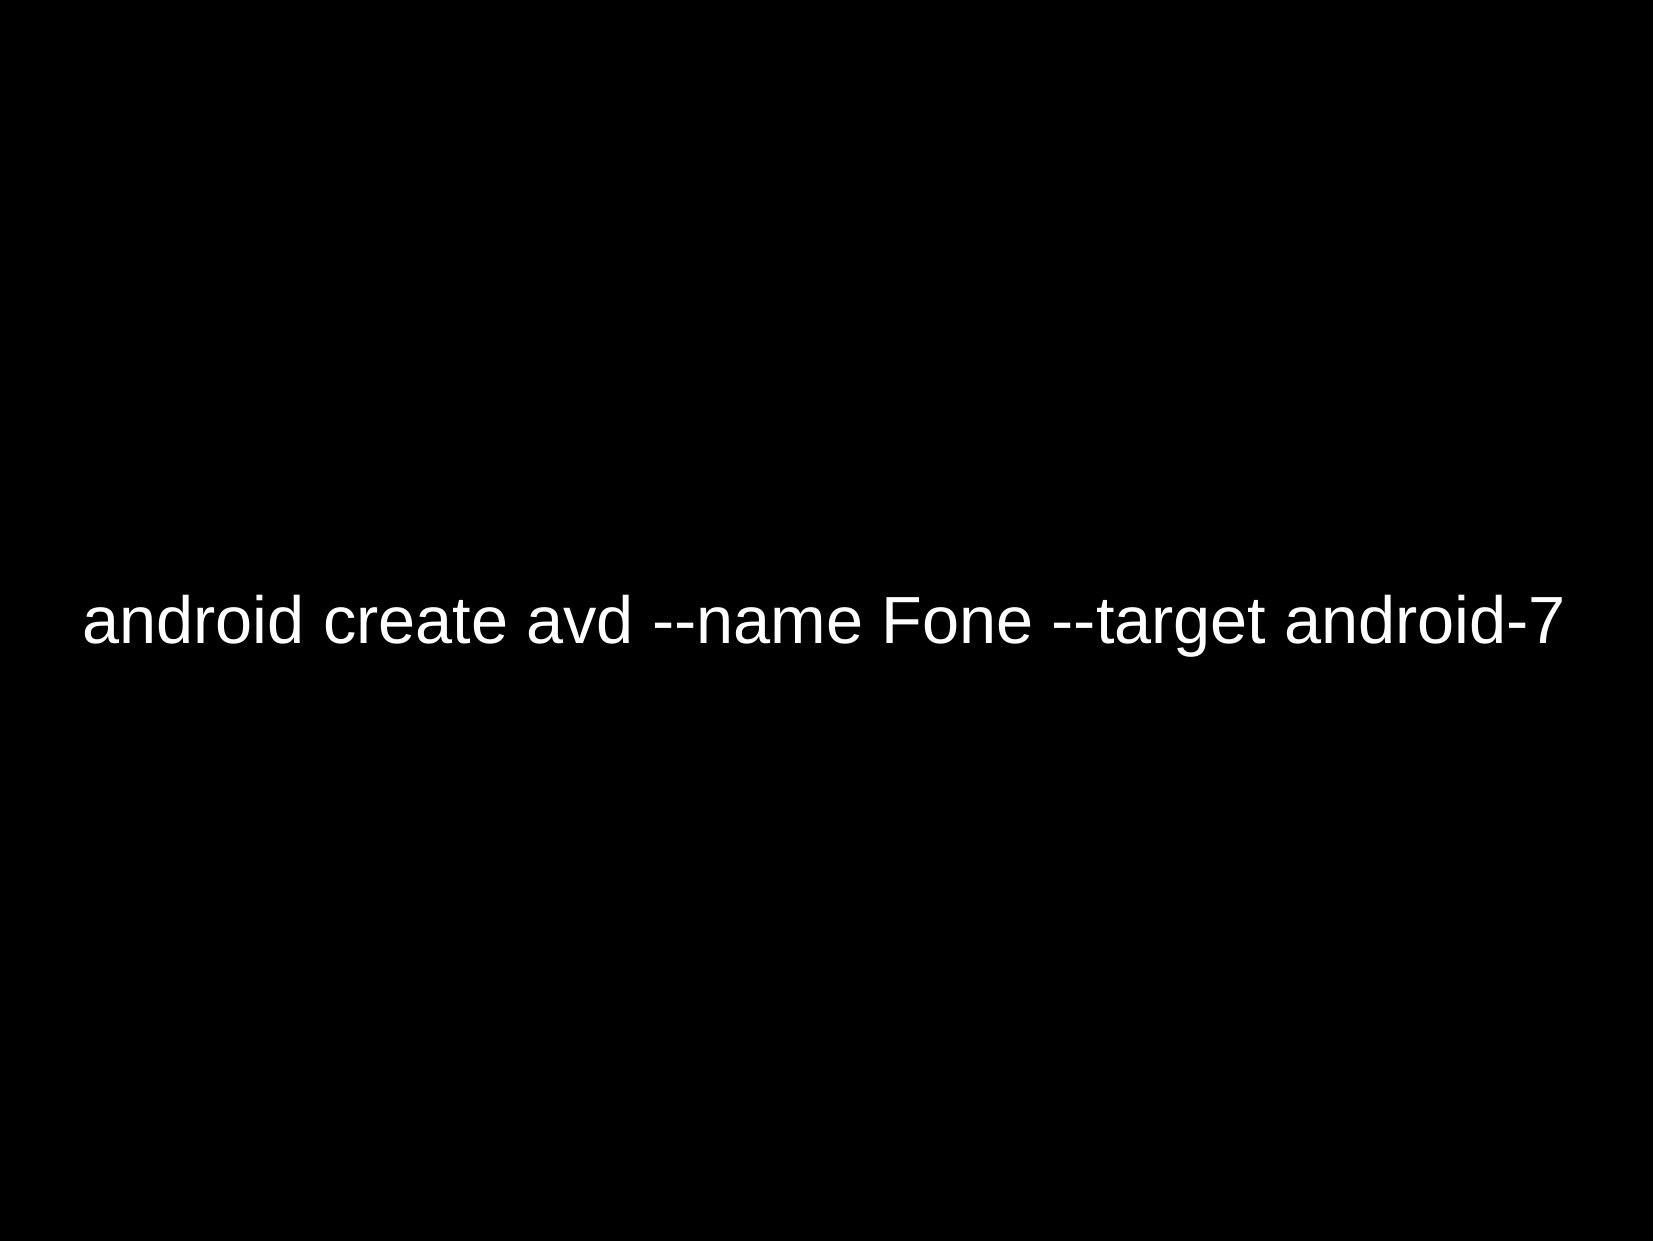

# android create avd --name Fone --target android-7